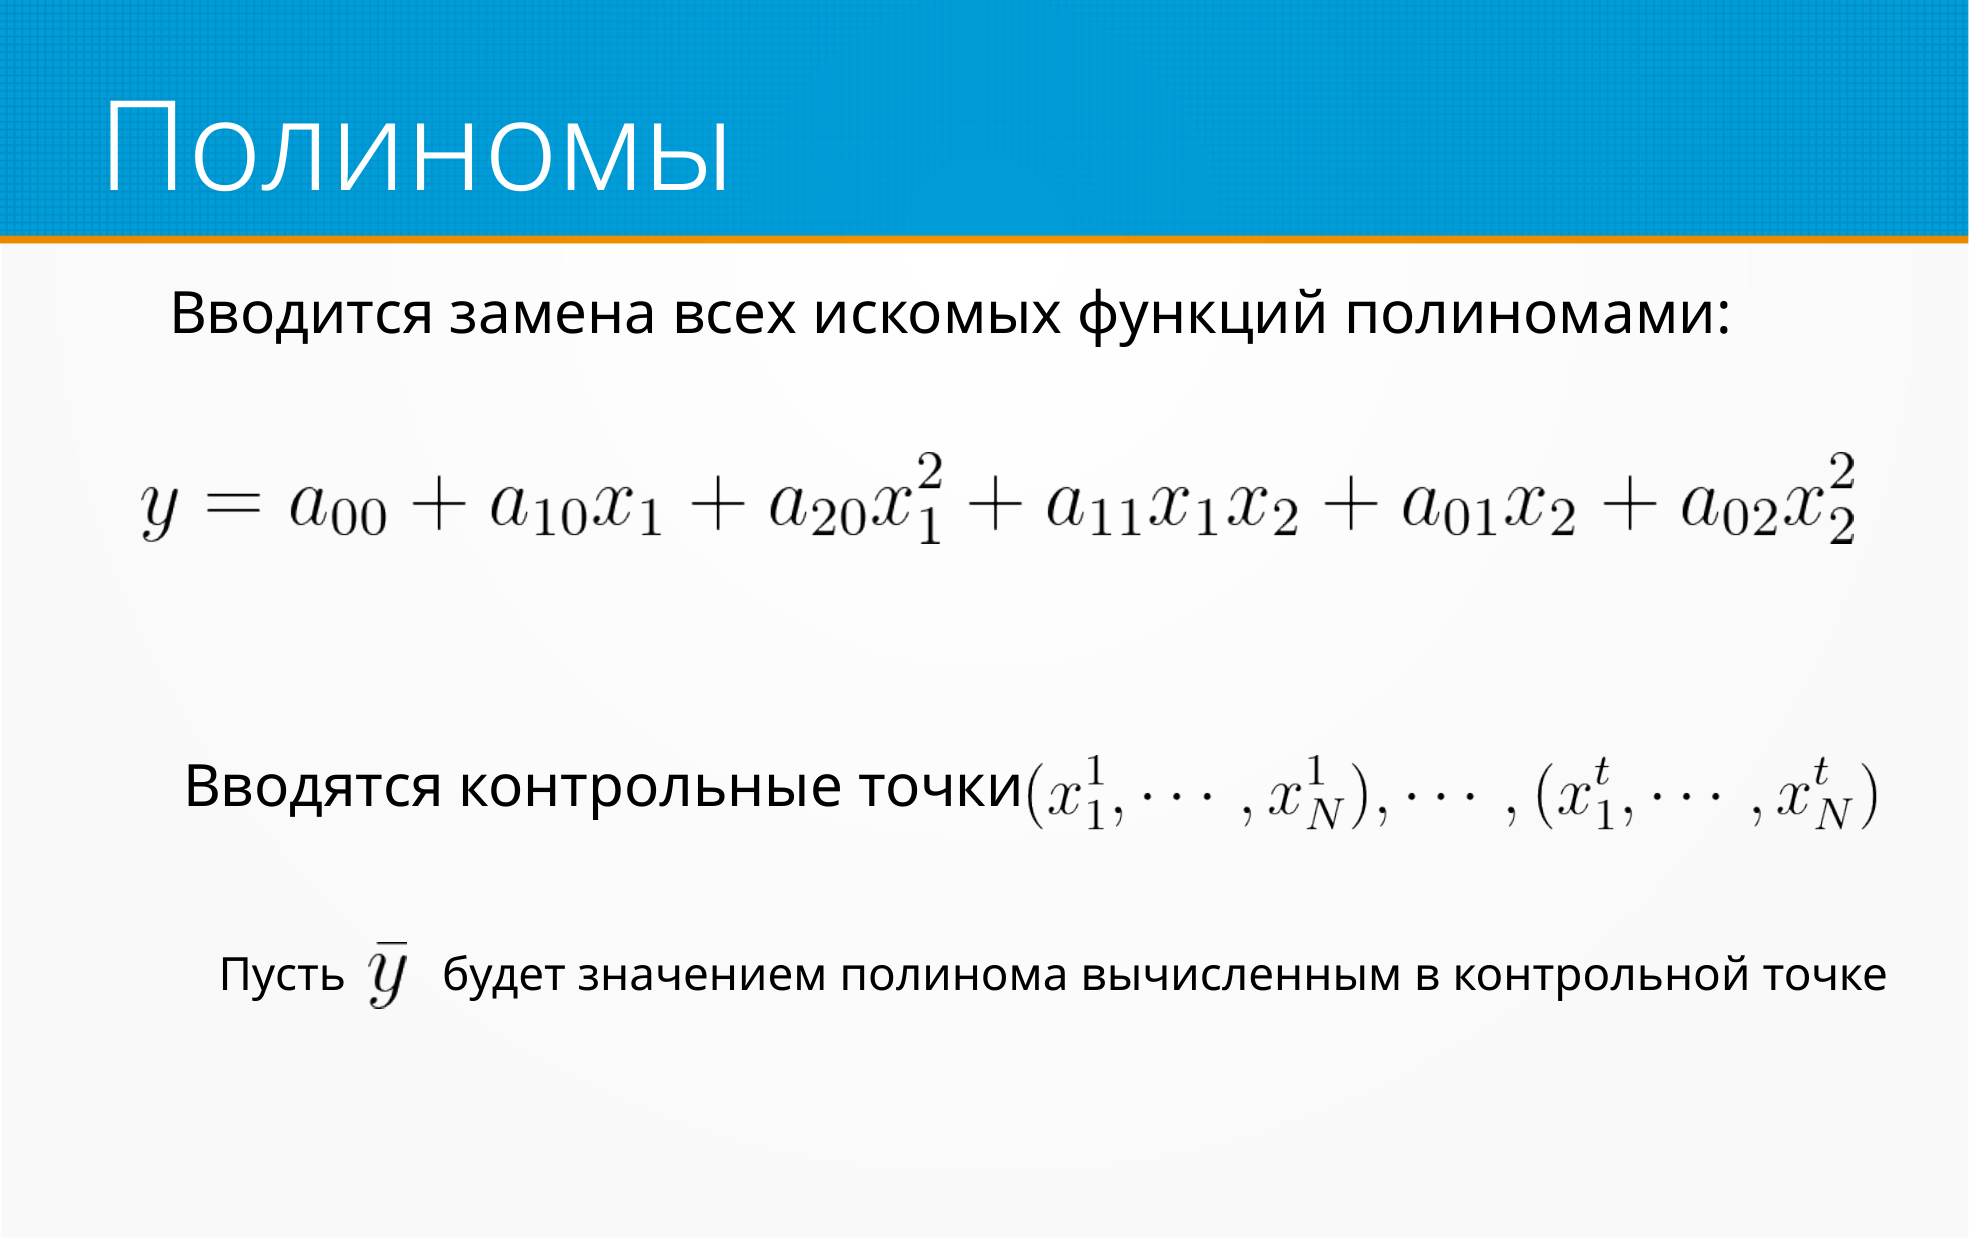

# Полиномы
Вводится замена всех искомых функций полиномами:
Вводятся контрольные точки
Пусть будет значением полинома вычисленным в контрольной точке